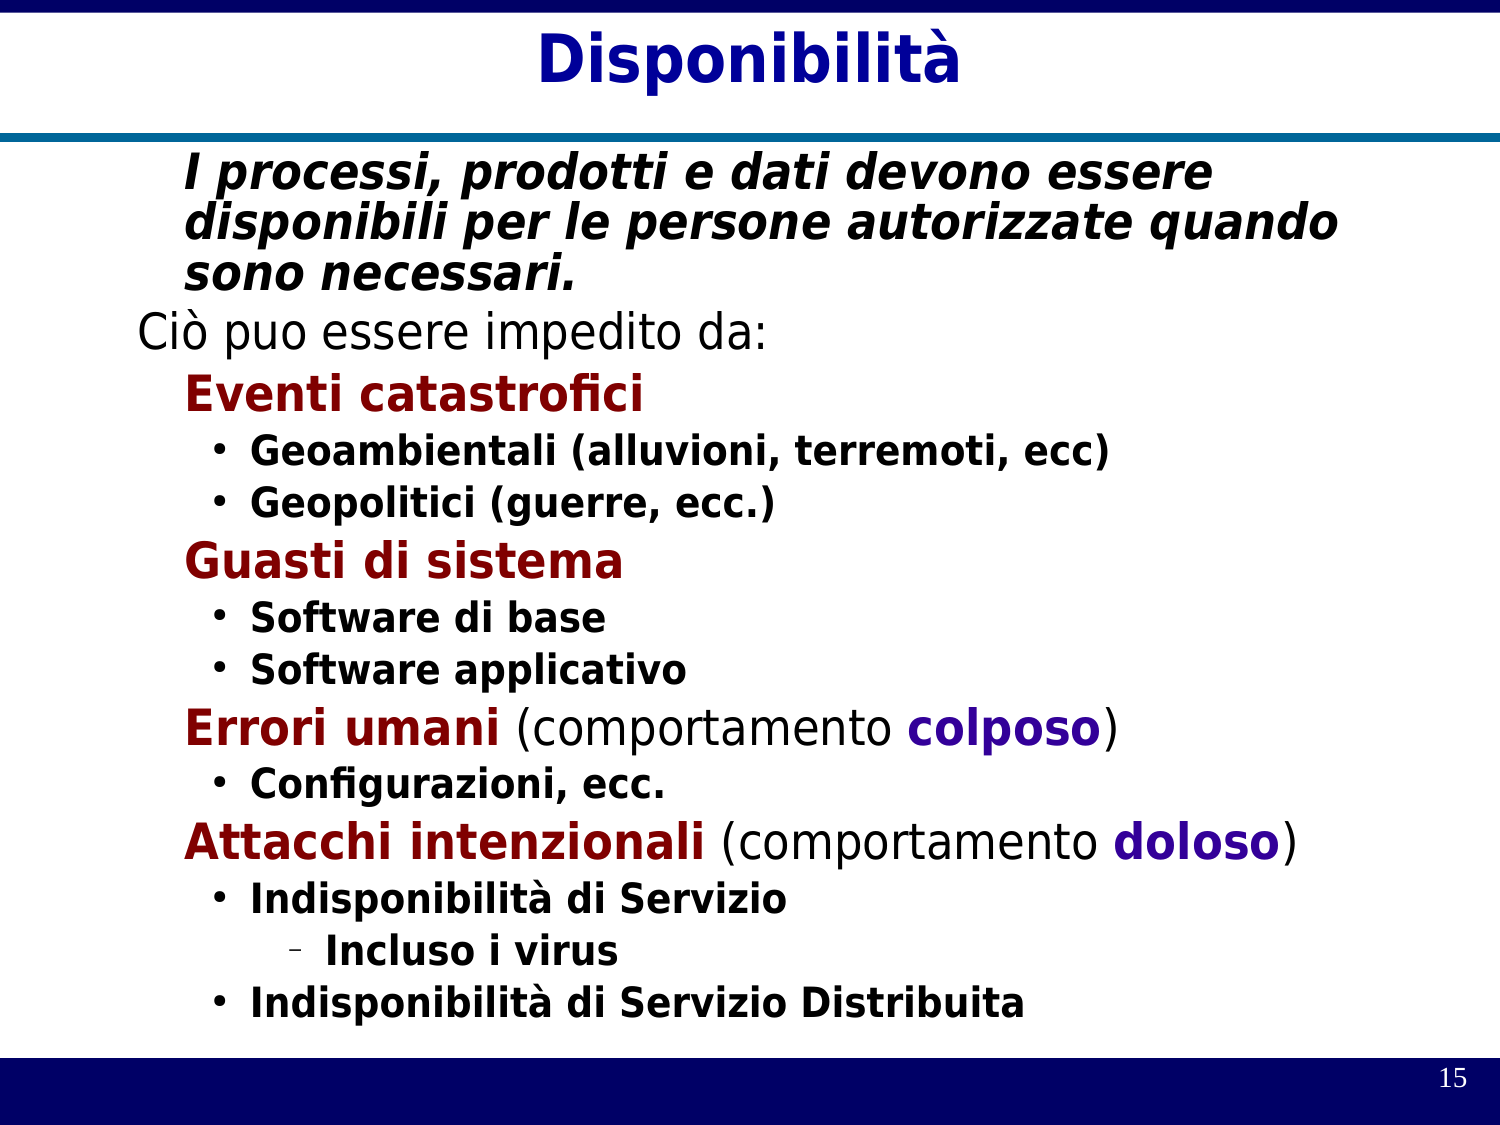

# Disponibilità
I processi, prodotti e dati devono essere disponibili per le persone autorizzate quando sono necessari.
Ciò puo essere impedito da:
Eventi catastrofici
Geoambientali (alluvioni, terremoti, ecc)
Geopolitici (guerre, ecc.)
Guasti di sistema
Software di base
Software applicativo
Errori umani (comportamento colposo)
Configurazioni, ecc.
Attacchi intenzionali (comportamento doloso)
Indisponibilità di Servizio
Incluso i virus
Indisponibilità di Servizio Distribuita